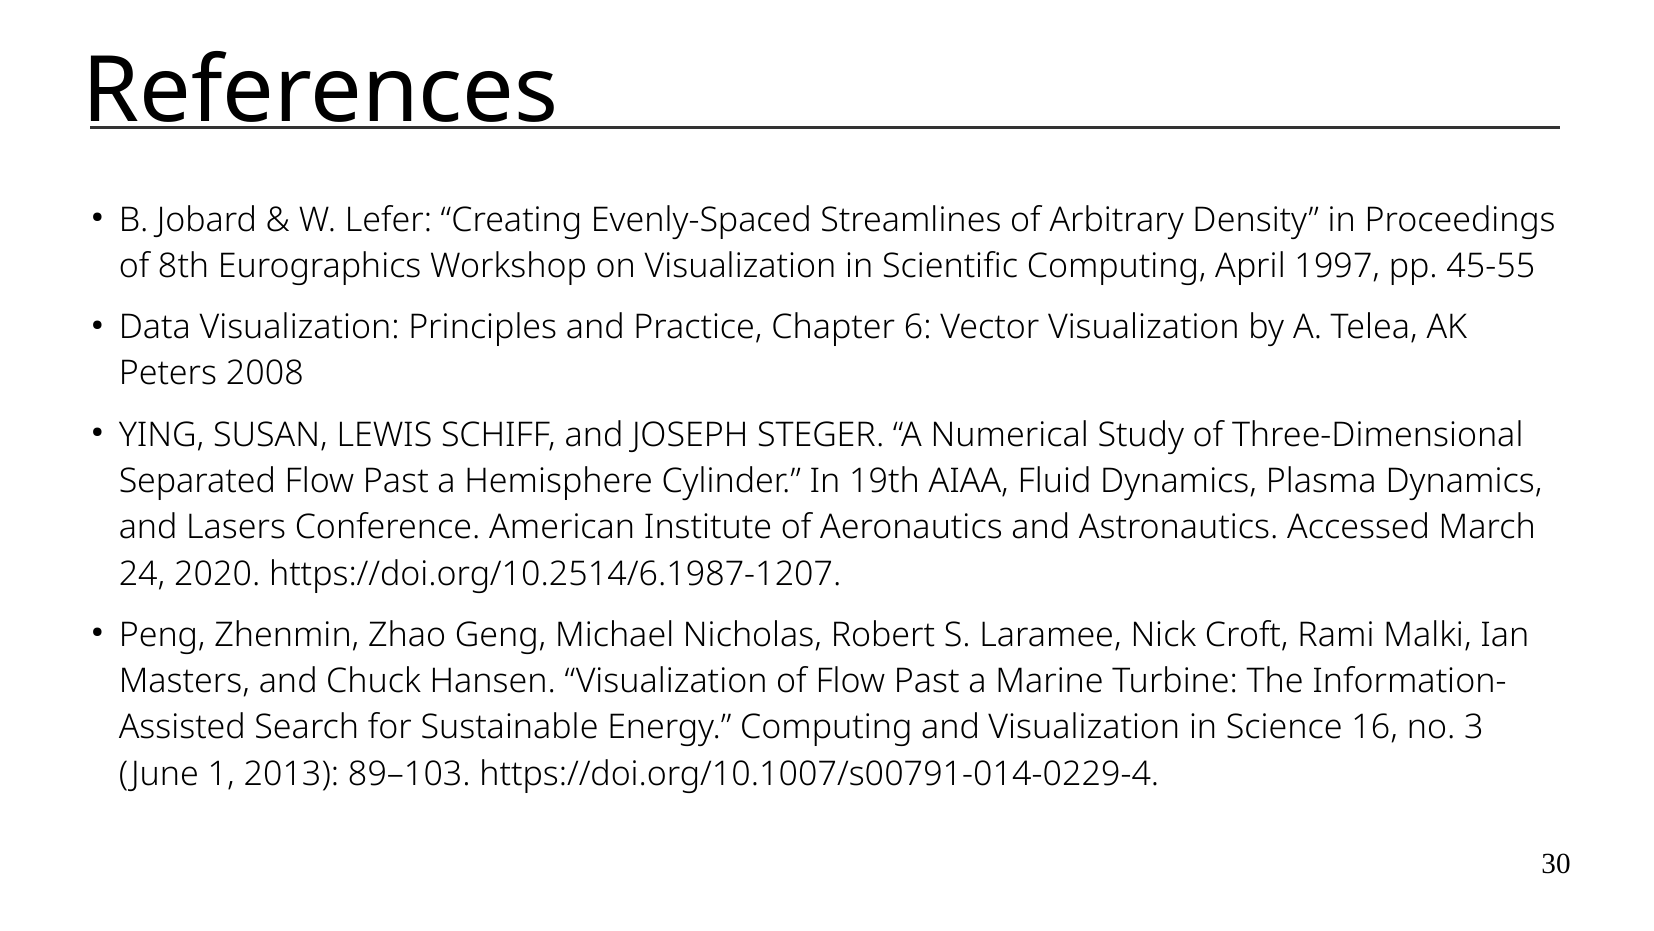

# References
B. Jobard & W. Lefer: “Creating Evenly-Spaced Streamlines of Arbitrary Density” in Proceedings of 8th Eurographics Workshop on Visualization in Scientific Computing, April 1997, pp. 45-55
Data Visualization: Principles and Practice, Chapter 6: Vector Visualization by A. Telea, AK Peters 2008
YING, SUSAN, LEWIS SCHIFF, and JOSEPH STEGER. “A Numerical Study of Three-Dimensional Separated Flow Past a Hemisphere Cylinder.” In 19th AIAA, Fluid Dynamics, Plasma Dynamics, and Lasers Conference. American Institute of Aeronautics and Astronautics. Accessed March 24, 2020. https://doi.org/10.2514/6.1987-1207.
Peng, Zhenmin, Zhao Geng, Michael Nicholas, Robert S. Laramee, Nick Croft, Rami Malki, Ian Masters, and Chuck Hansen. “Visualization of Flow Past a Marine Turbine: The Information-Assisted Search for Sustainable Energy.” Computing and Visualization in Science 16, no. 3 (June 1, 2013): 89–103. https://doi.org/10.1007/s00791-014-0229-4.
30